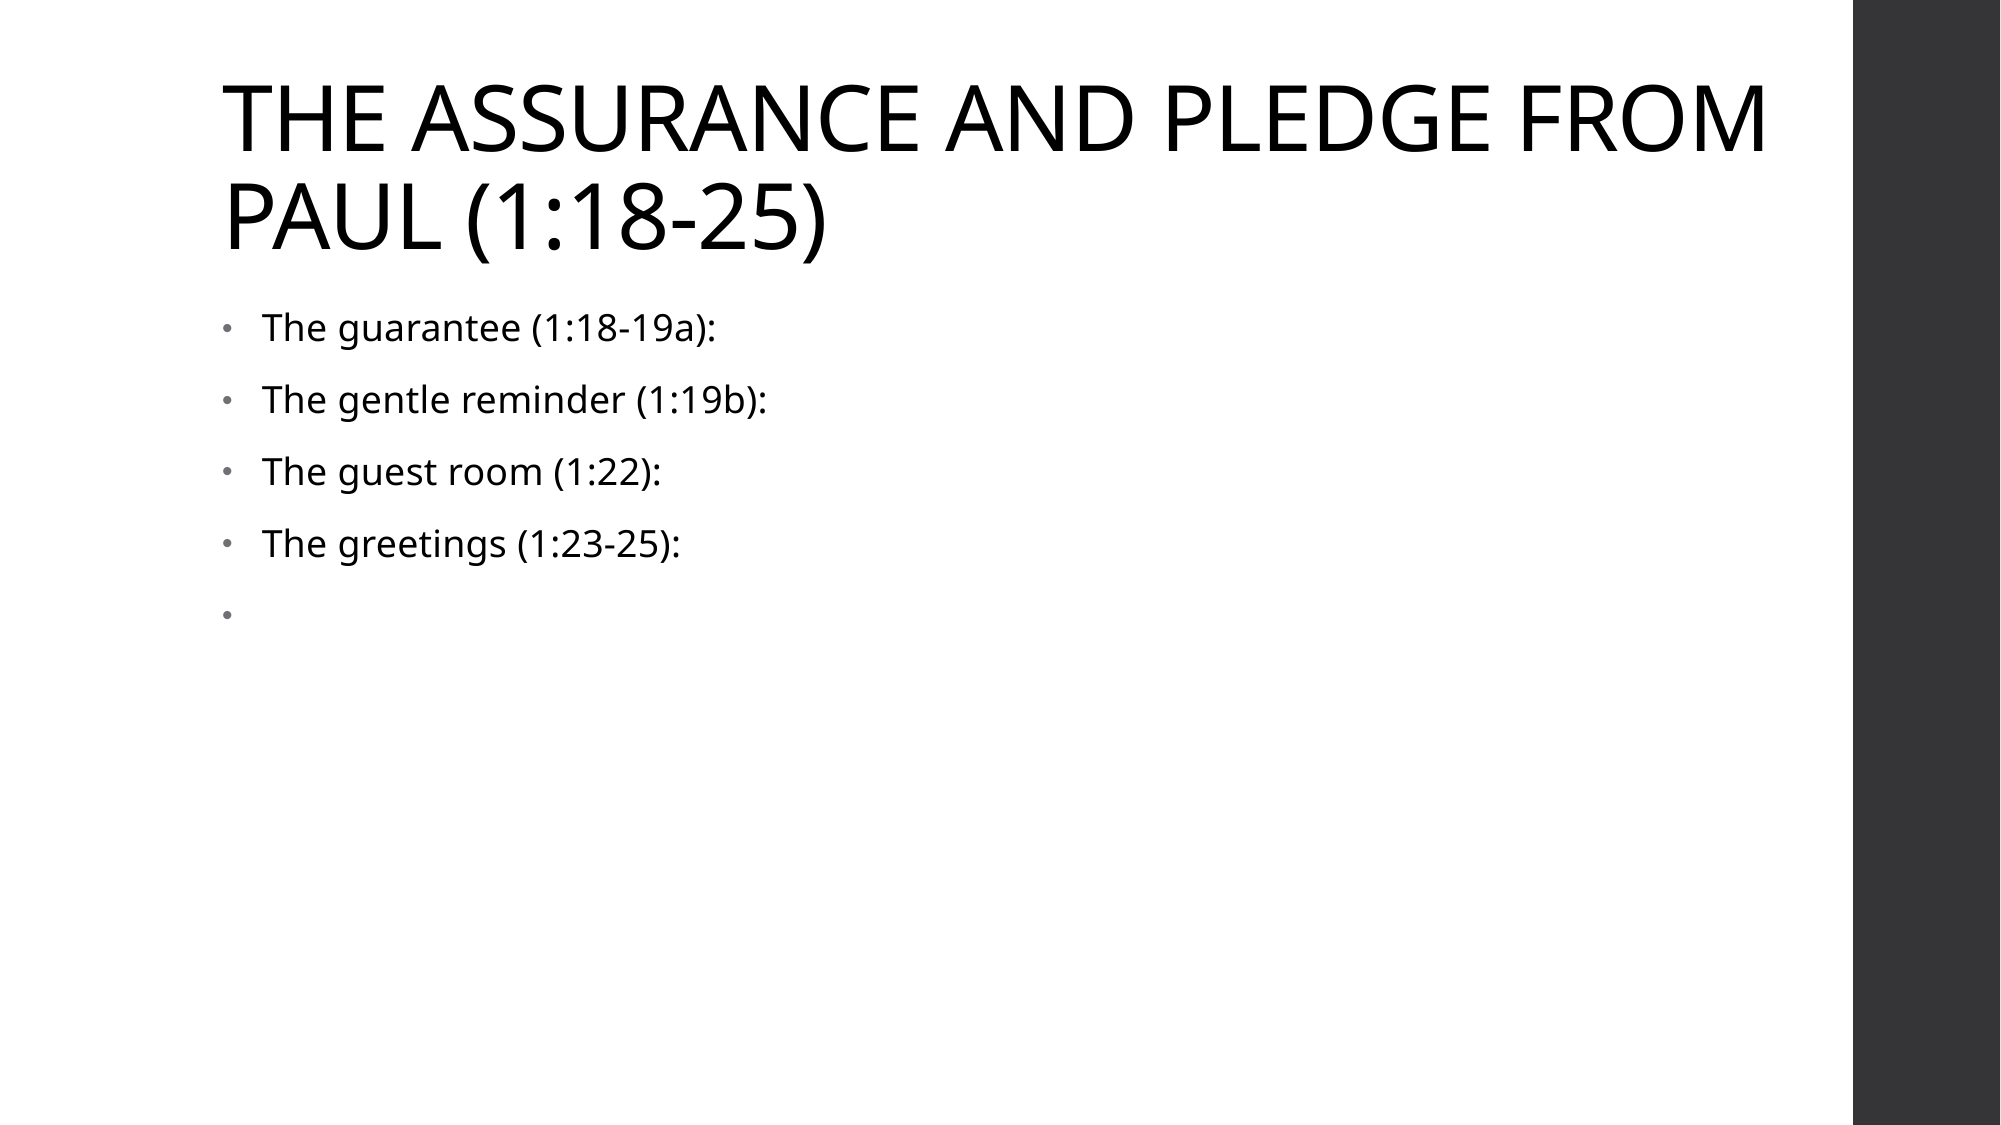

# THE ASSURANCE AND PLEDGE FROM PAUL (1:18-25)
 The guarantee (1:18-19a):
 The gentle reminder (1:19b):
 The guest room (1:22):
 The greetings (1:23-25):